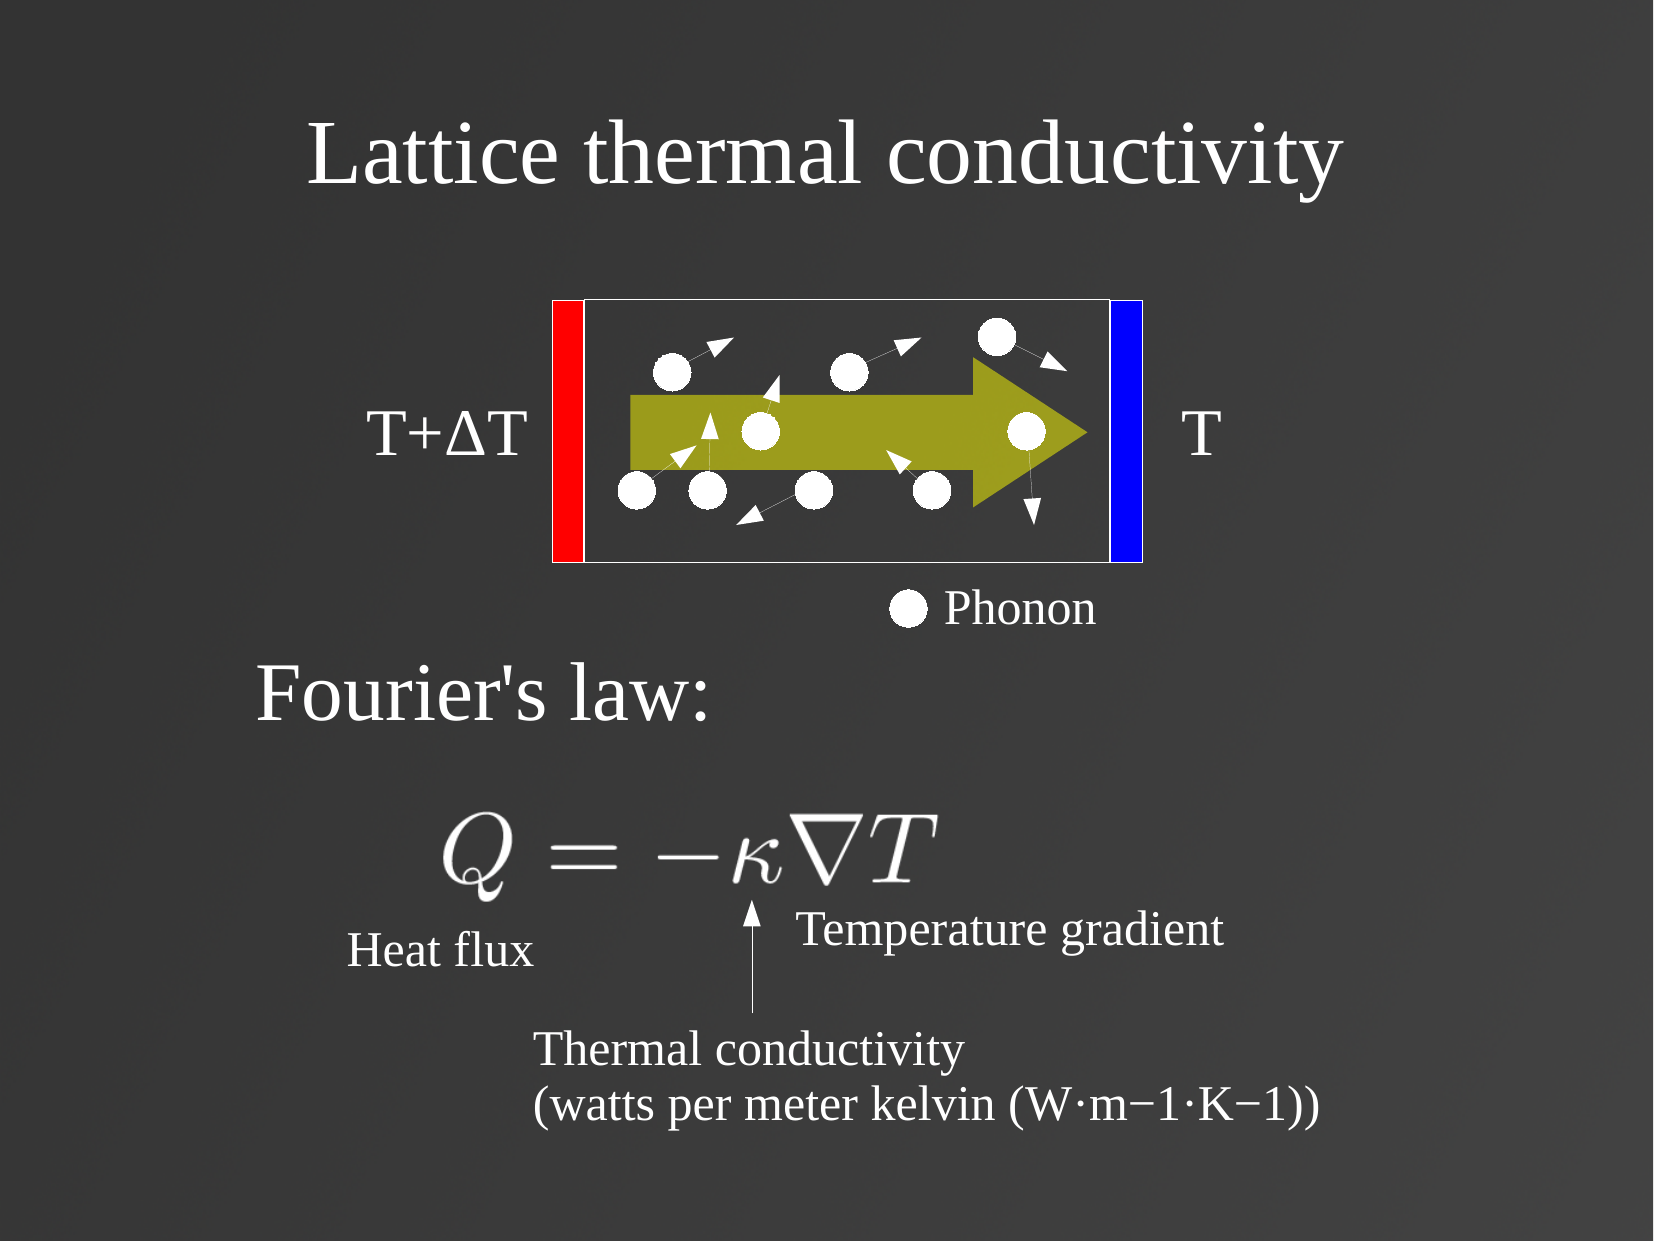

# Lattice thermal conductivity
T+ΔT
T
Phonon
Fourier's law:
Temperature gradient
Heat flux
Thermal conductivity
(watts per meter kelvin (W·m−1·K−1))